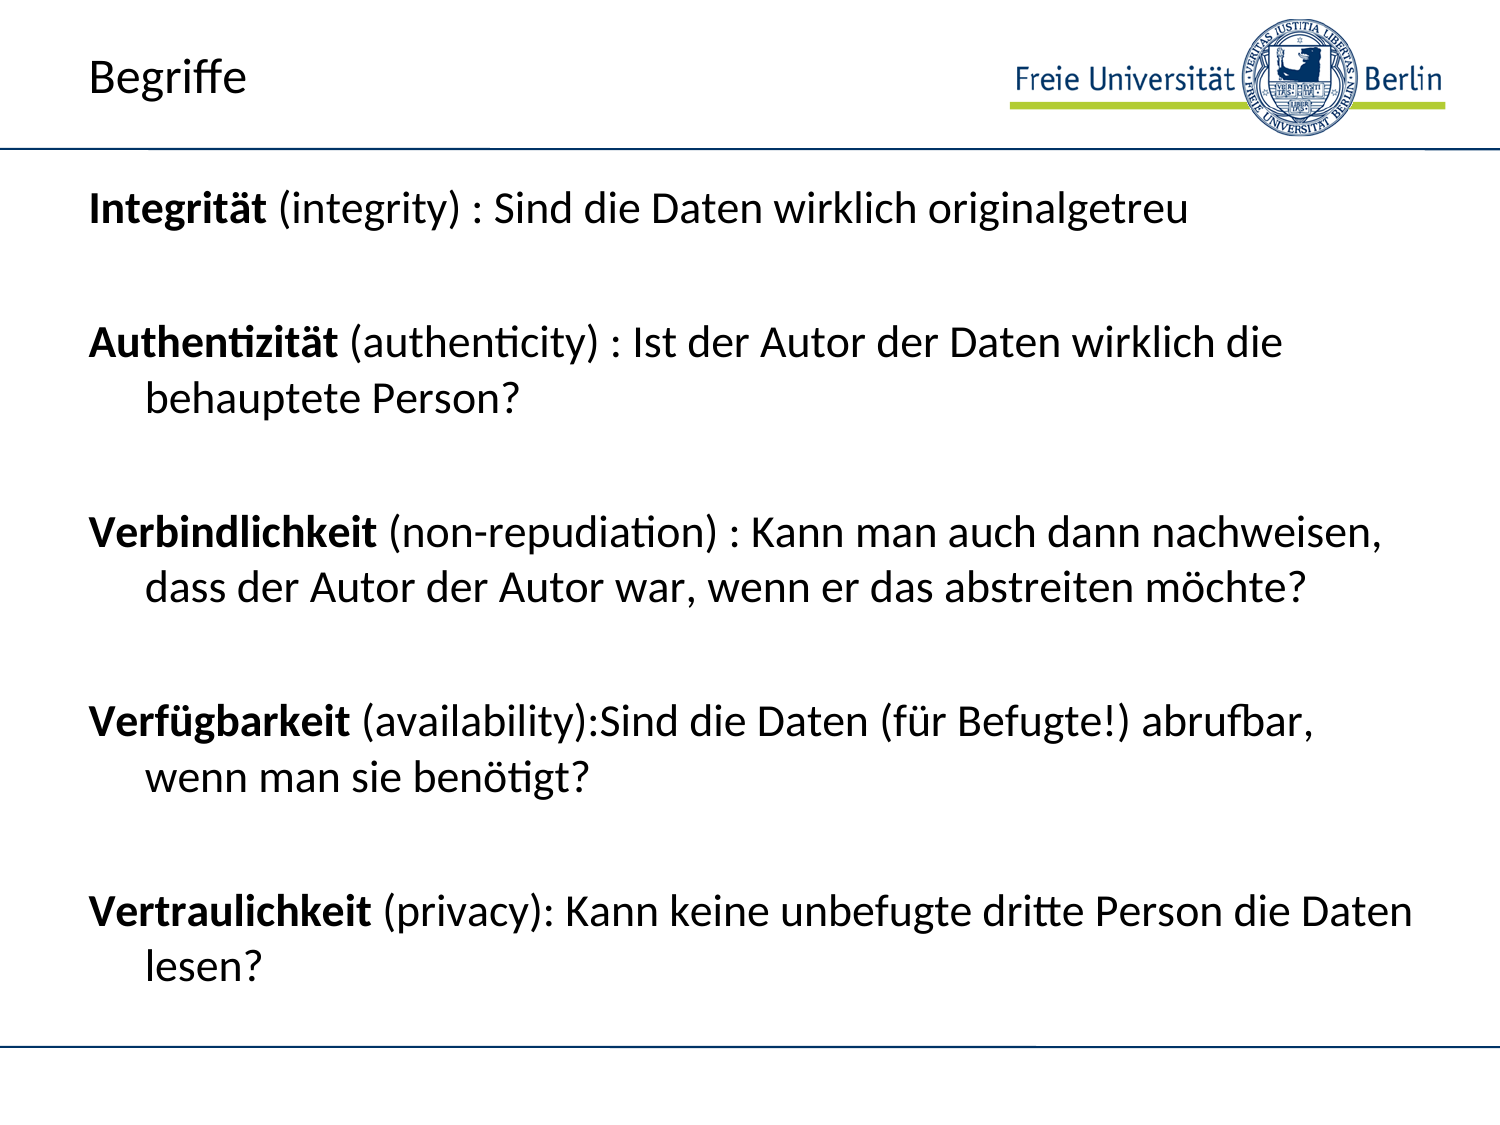

# Begriffe
Integrität (integrity) : Sind die Daten wirklich originalgetreu
Authentizität (authenticity) : Ist der Autor der Daten wirklich die behauptete Person?
Verbindlichkeit (non-repudiation) : Kann man auch dann nachweisen, dass der Autor der Autor war, wenn er das abstreiten möchte?
Verfügbarkeit (availability):Sind die Daten (für Befugte!) abrufbar, wenn man sie benötigt?
Vertraulichkeit (privacy): Kann keine unbefugte dritte Person die Daten lesen?